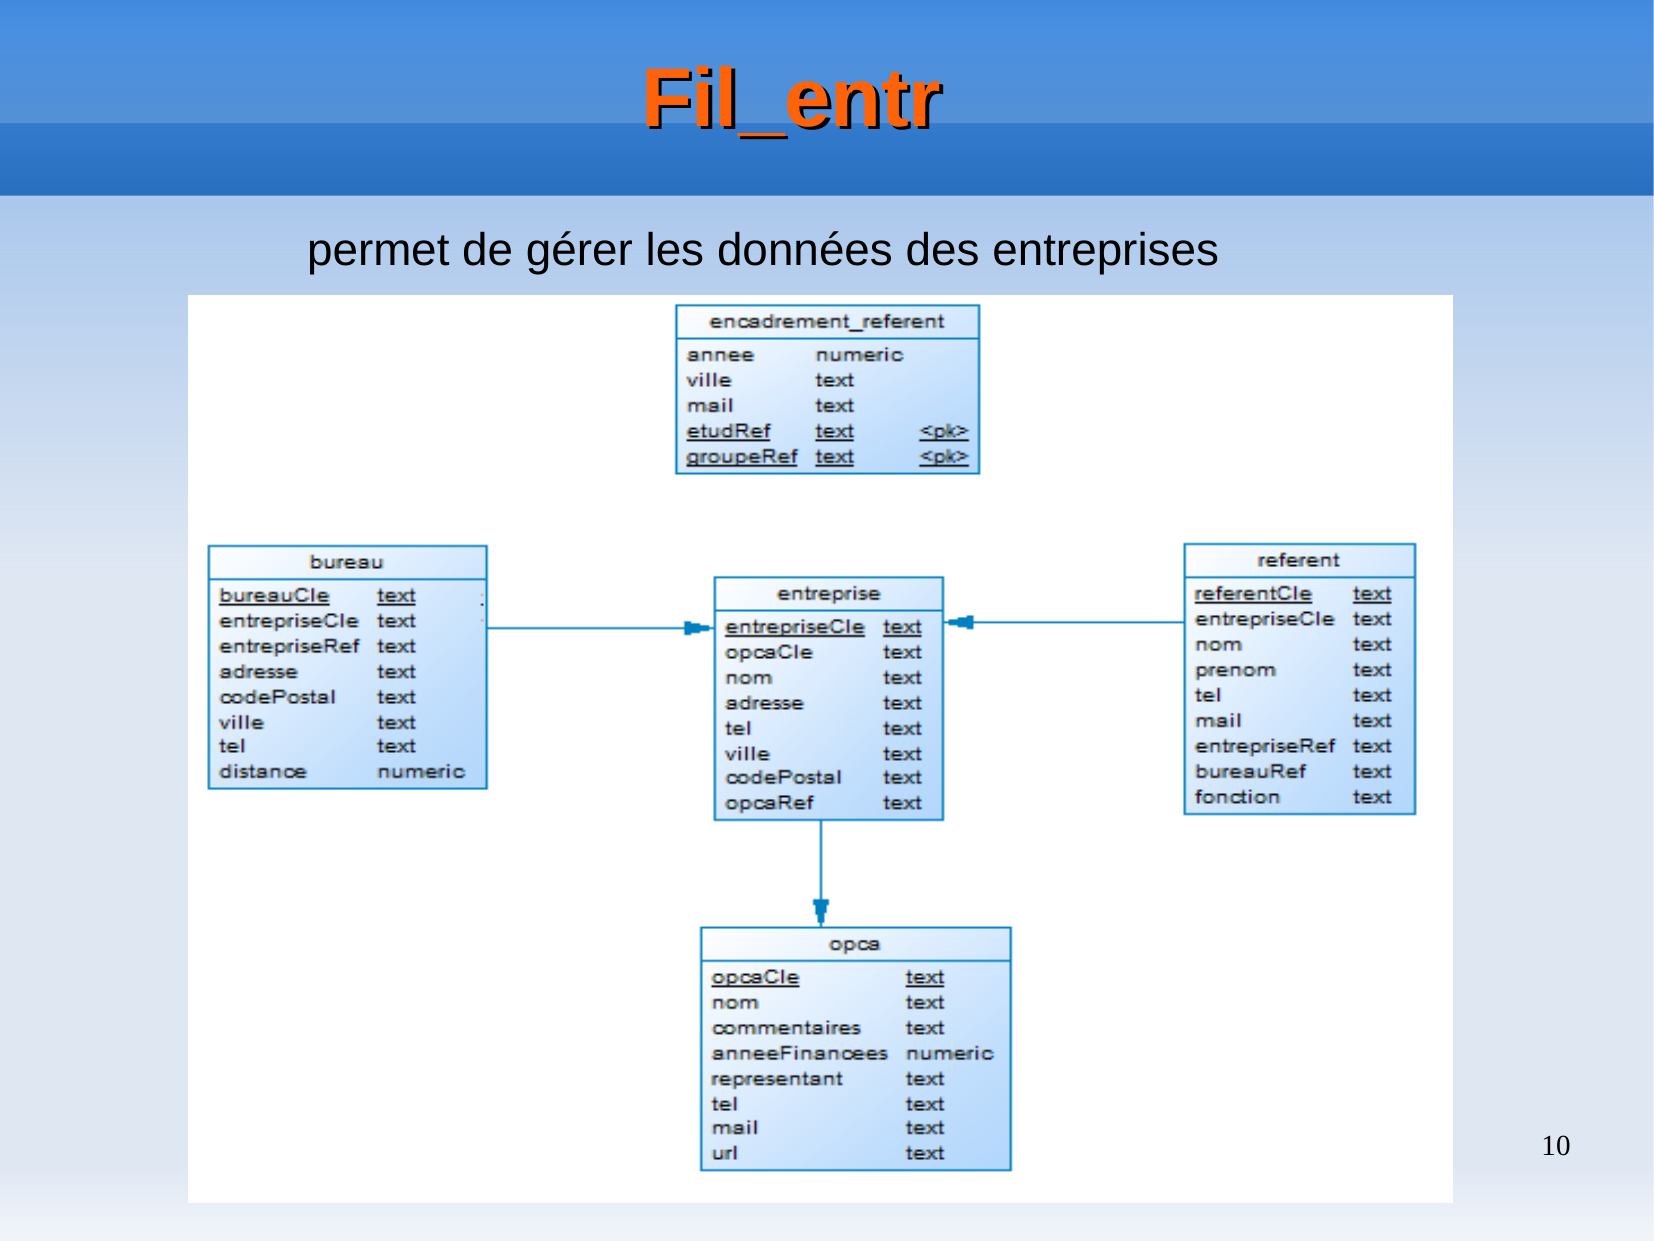

# Fil_entr
permet de gérer les données des entreprises
10